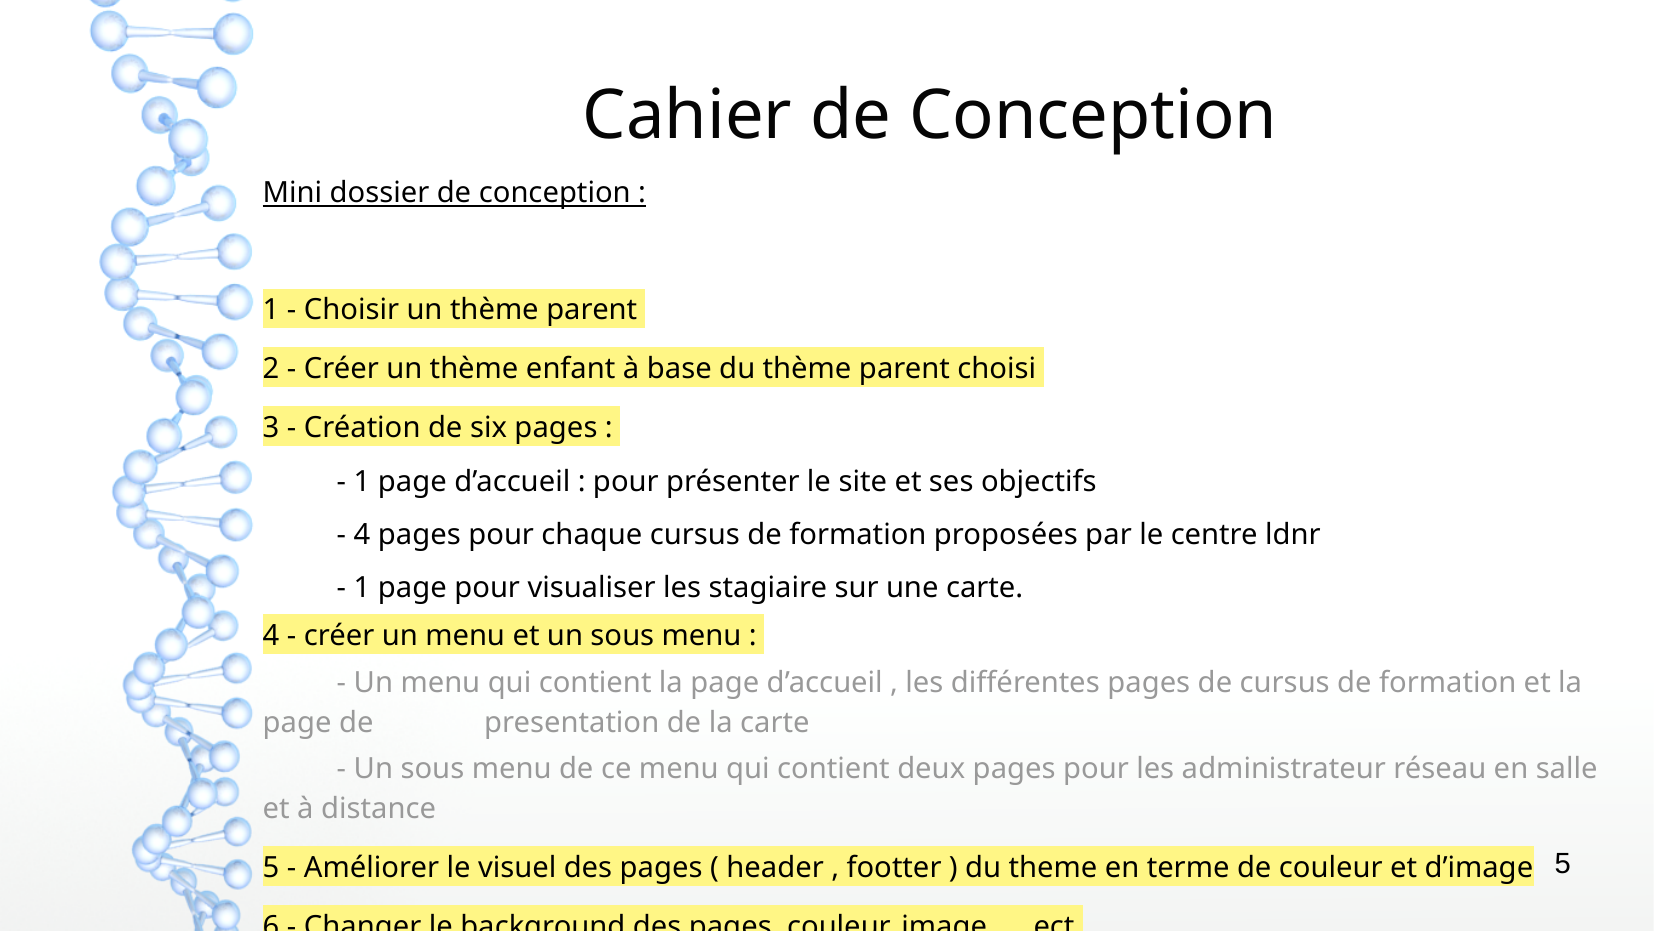

# Cahier de Conception
Mini dossier de conception :
1 - Choisir un thème parent
2 - Créer un thème enfant à base du thème parent choisi
3 - Création de six pages :
	- 1 page d’accueil : pour présenter le site et ses objectifs
	- 4 pages pour chaque cursus de formation proposées par le centre ldnr
	- 1 page pour visualiser les stagiaire sur une carte.
4 - créer un menu et un sous menu :
	- Un menu qui contient la page d’accueil , les différentes pages de cursus de formation et la page de 		presentation de la carte
	- Un sous menu de ce menu qui contient deux pages pour les administrateur réseau en salle et à distance
5 - Améliorer le visuel des pages ( header , footter ) du theme en terme de couleur et d’image
6 - Changer le background des pages, couleur, image…...ect
7 - Ajout de deux extensions :
	- Extension font awesome : pour gérer les icônes
	- L’extention ultimate map by supsystic : pour la creation de la carte google map
5